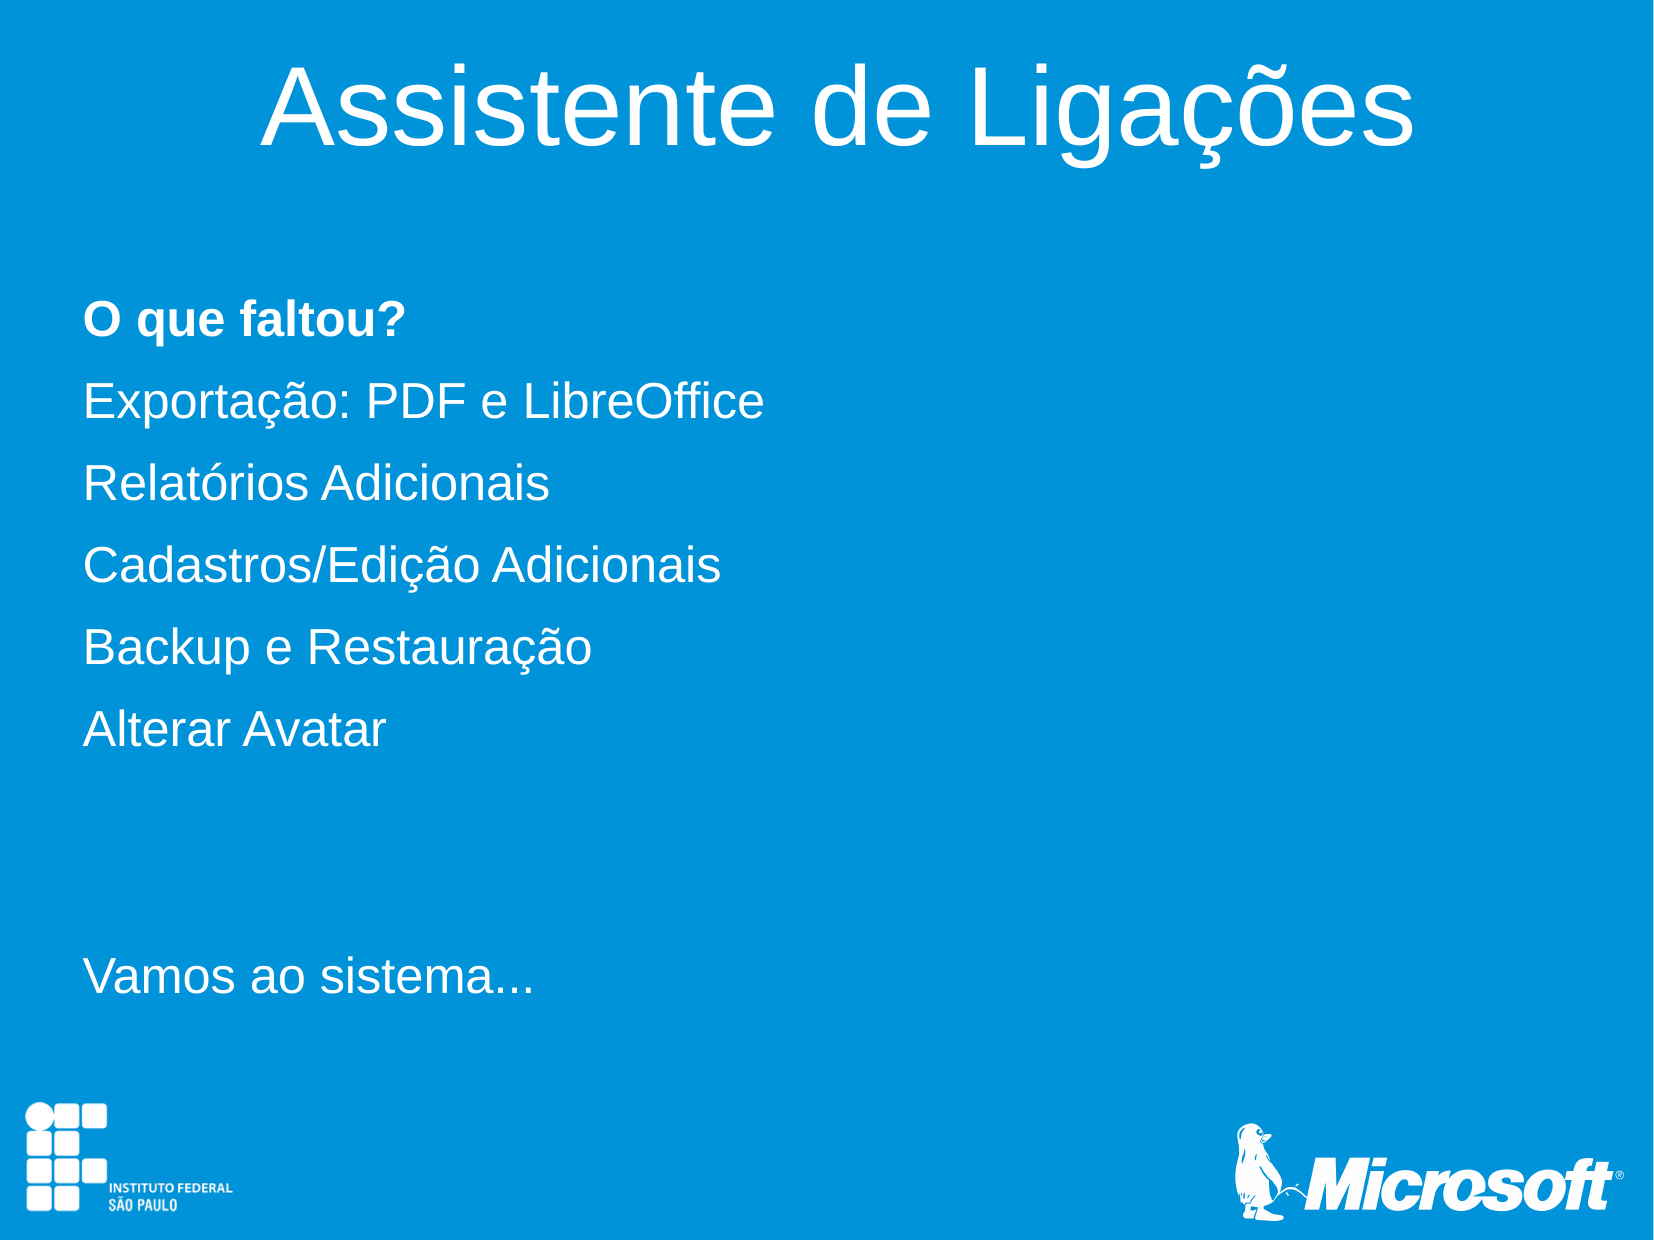

Assistente de Ligações
# O que faltou?
Exportação: PDF e LibreOffice
Relatórios Adicionais
Cadastros/Edição Adicionais
Backup e Restauração
Alterar Avatar
Vamos ao sistema...